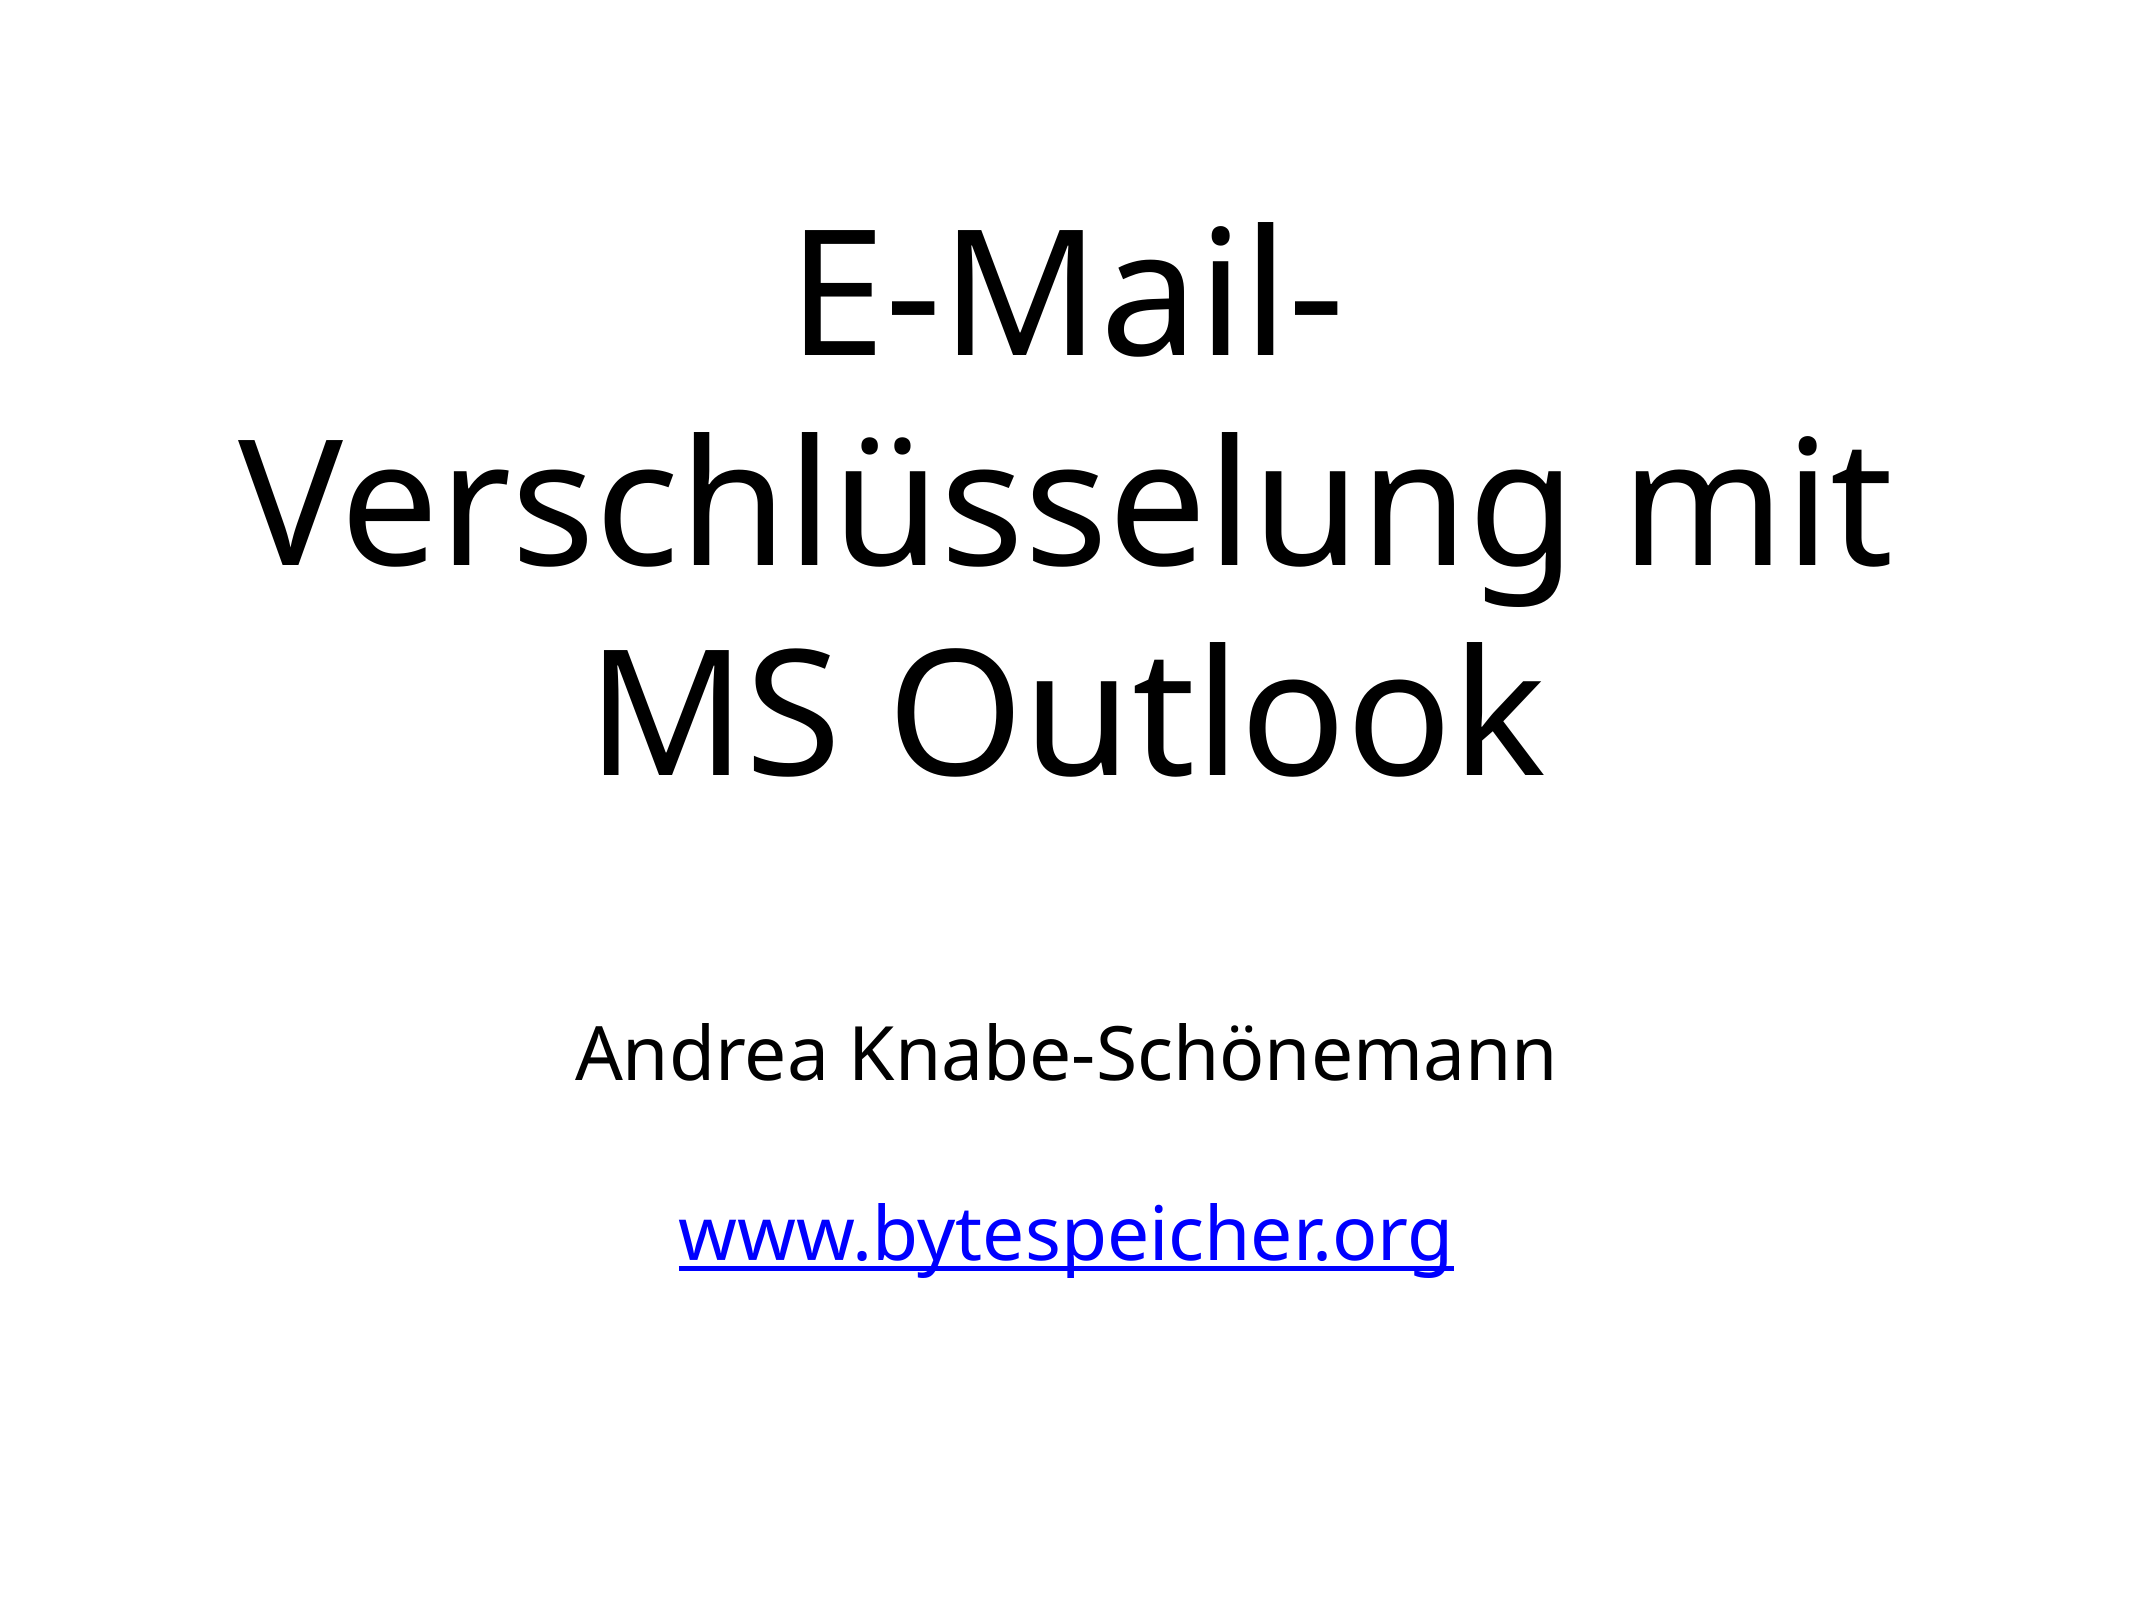

# E-Mail-Verschlüsselung mit MS Outlook
Andrea Knabe-Schönemann
www.bytespeicher.org